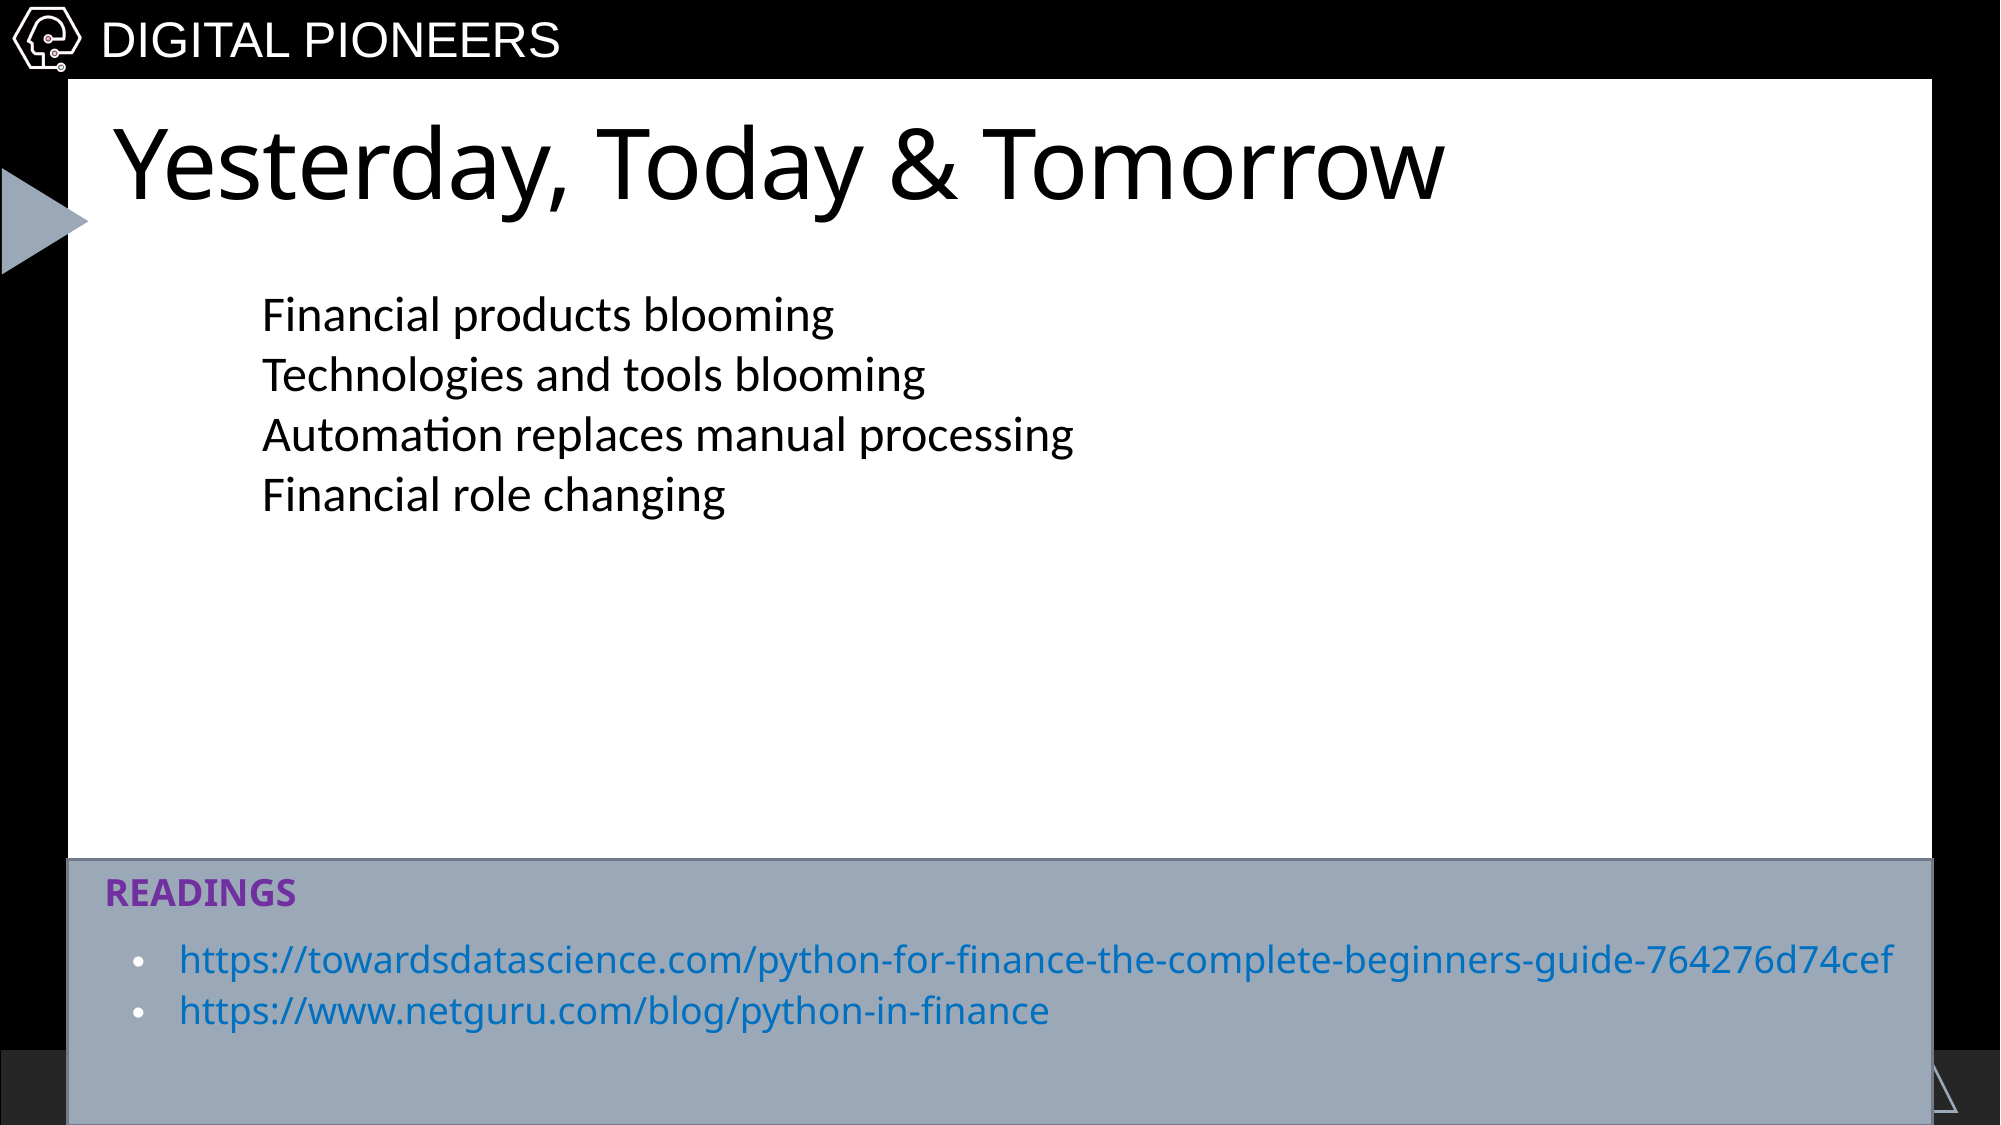

DIGITAL PIONEERS
# Yesterday, Today & Tomorrow
Financial products blooming
Technologies and tools blooming
Automation replaces manual processing
Financial role changing
READINGS
https://towardsdatascience.com/python-for-finance-the-complete-beginners-guide-764276d74cef
https://www.netguru.com/blog/python-in-finance